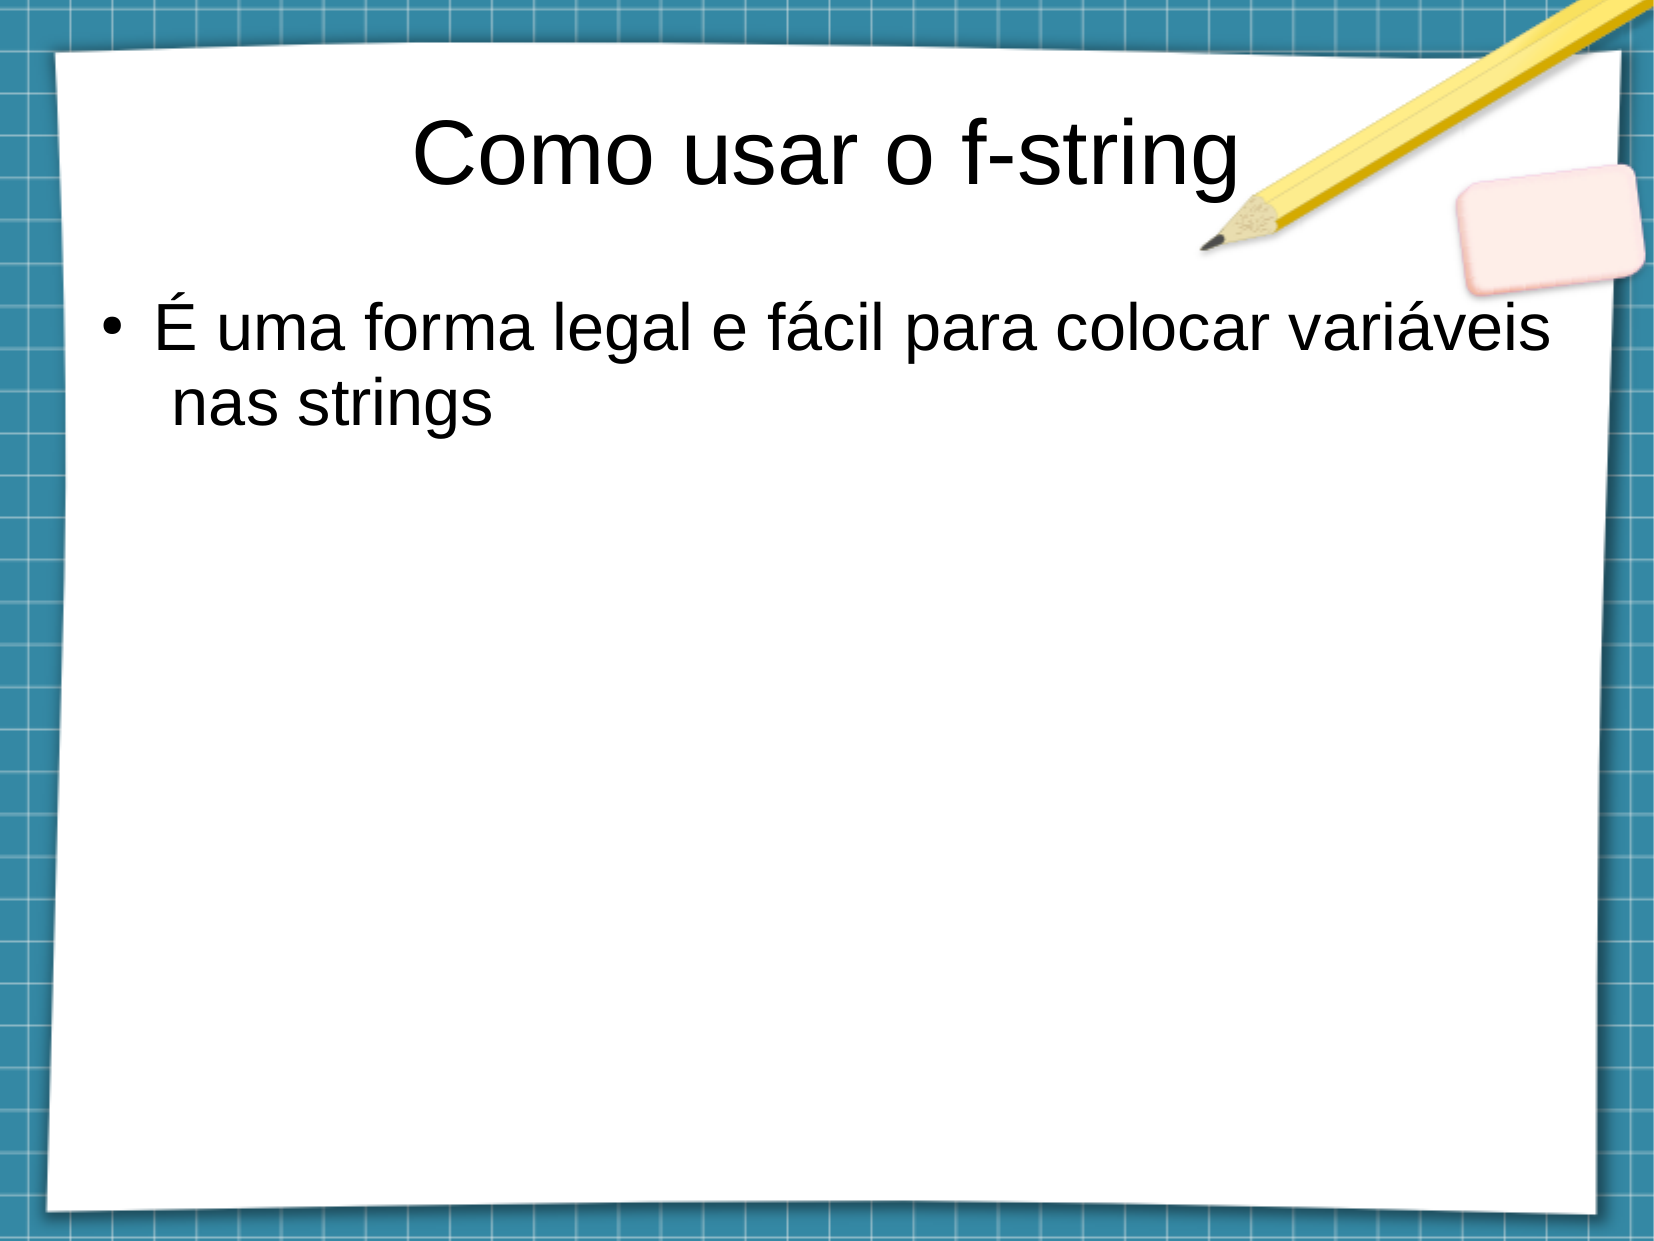

# Como usar o f-string
É uma forma legal e fácil para colocar variáveis nas strings